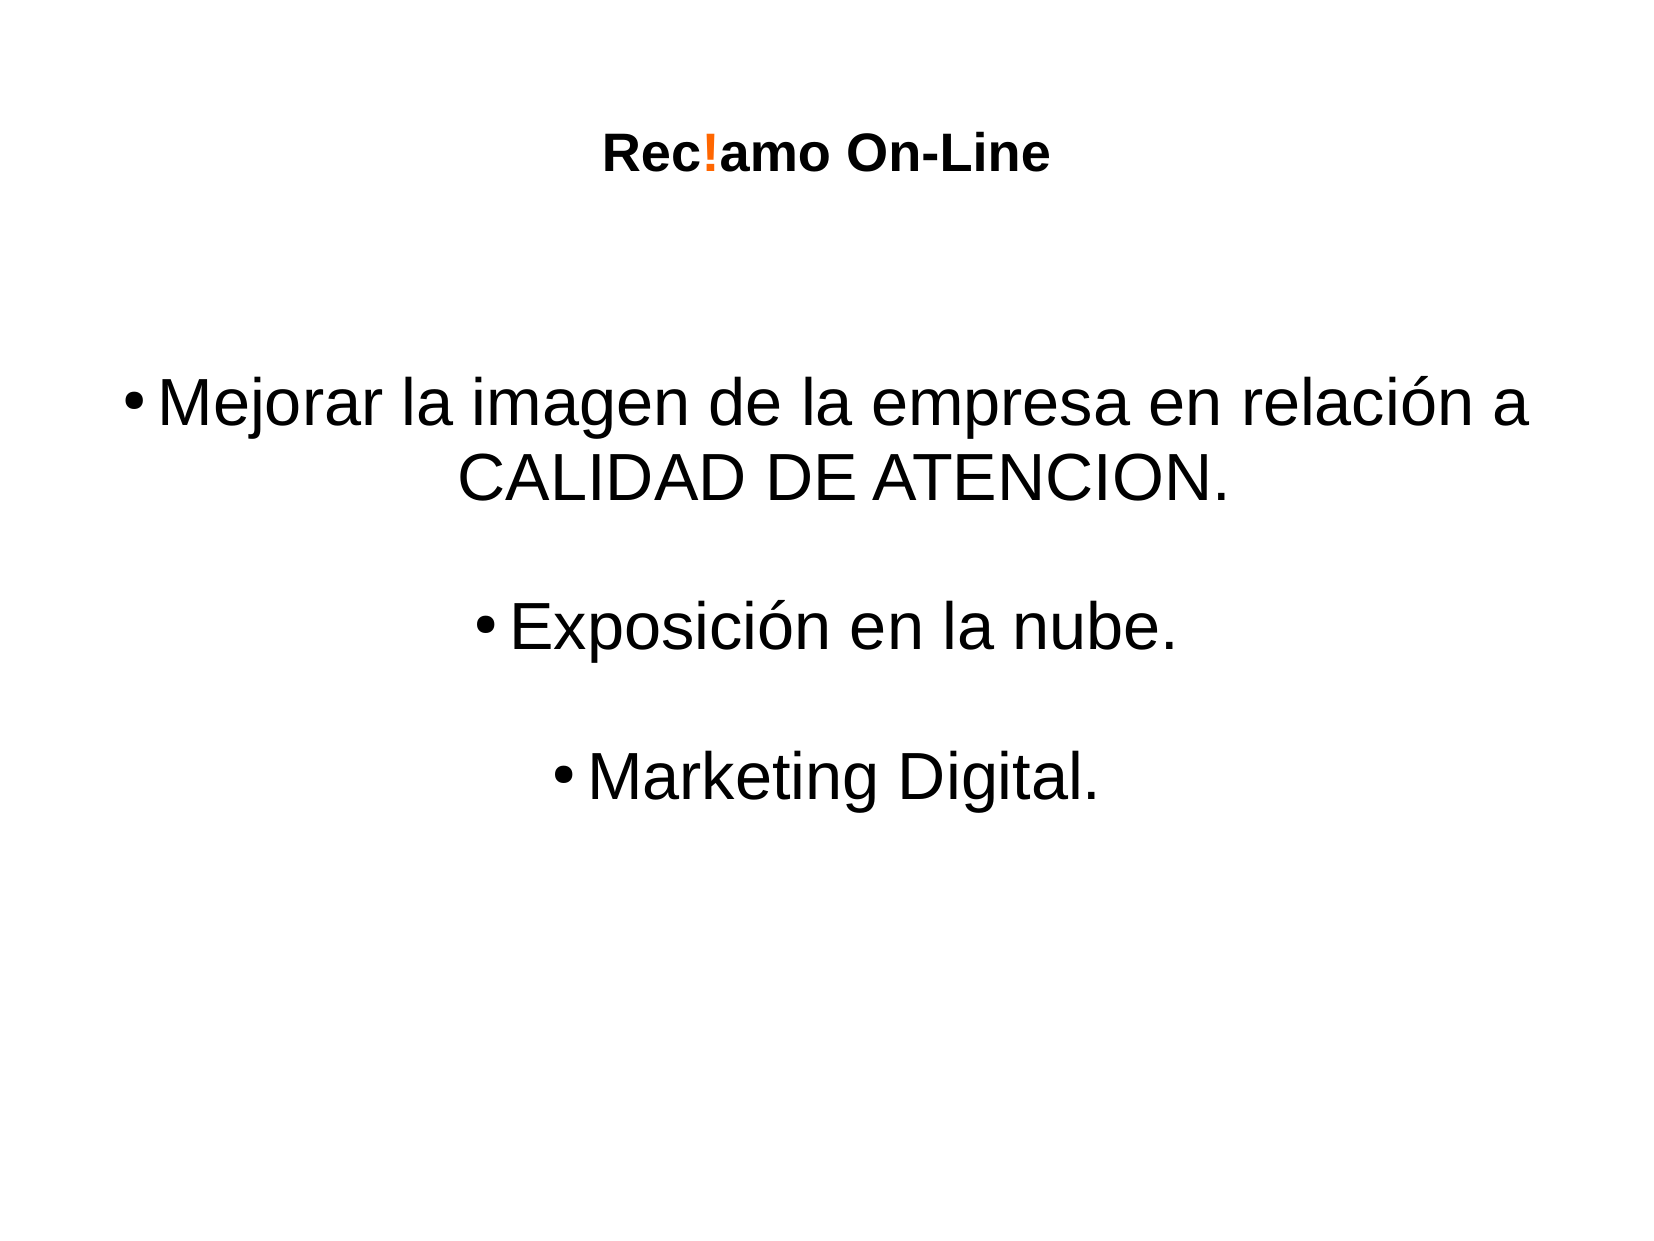

# Rec!amo On-Line
Mejorar la imagen de la empresa en relación a CALIDAD DE ATENCION.
Exposición en la nube.
Marketing Digital.